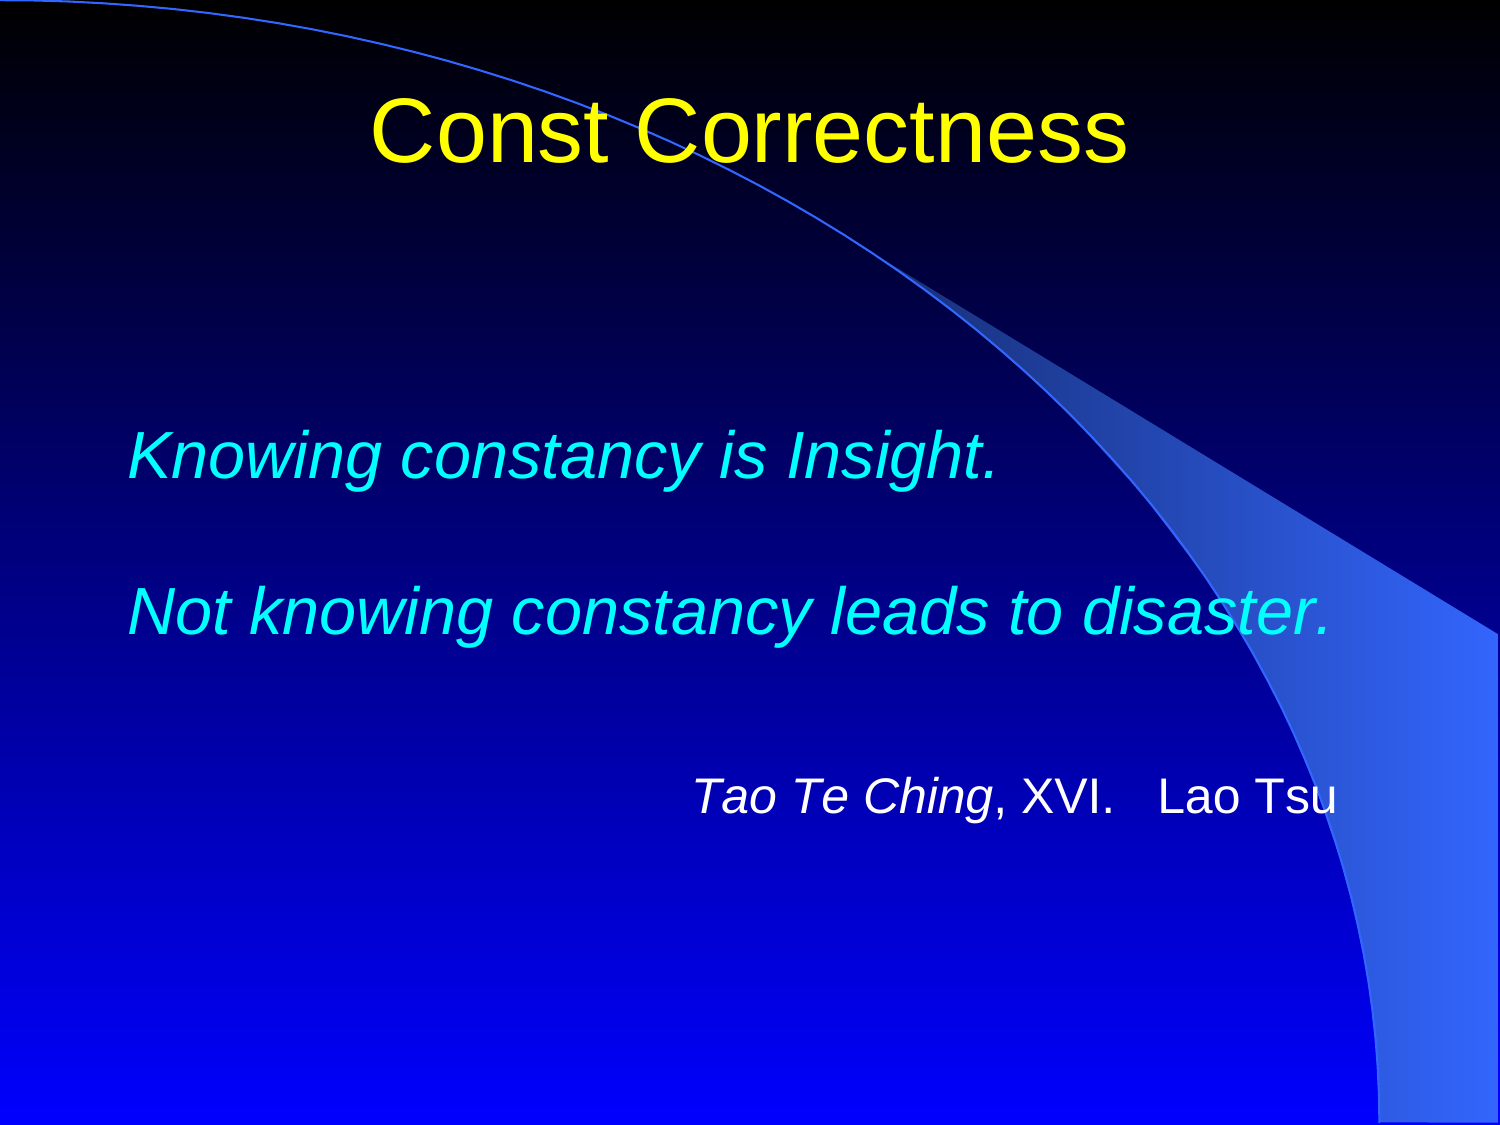

# Const Correctness
Knowing constancy is Insight.
Not knowing constancy leads to disaster.
Tao Te Ching, XVI. Lao Tsu